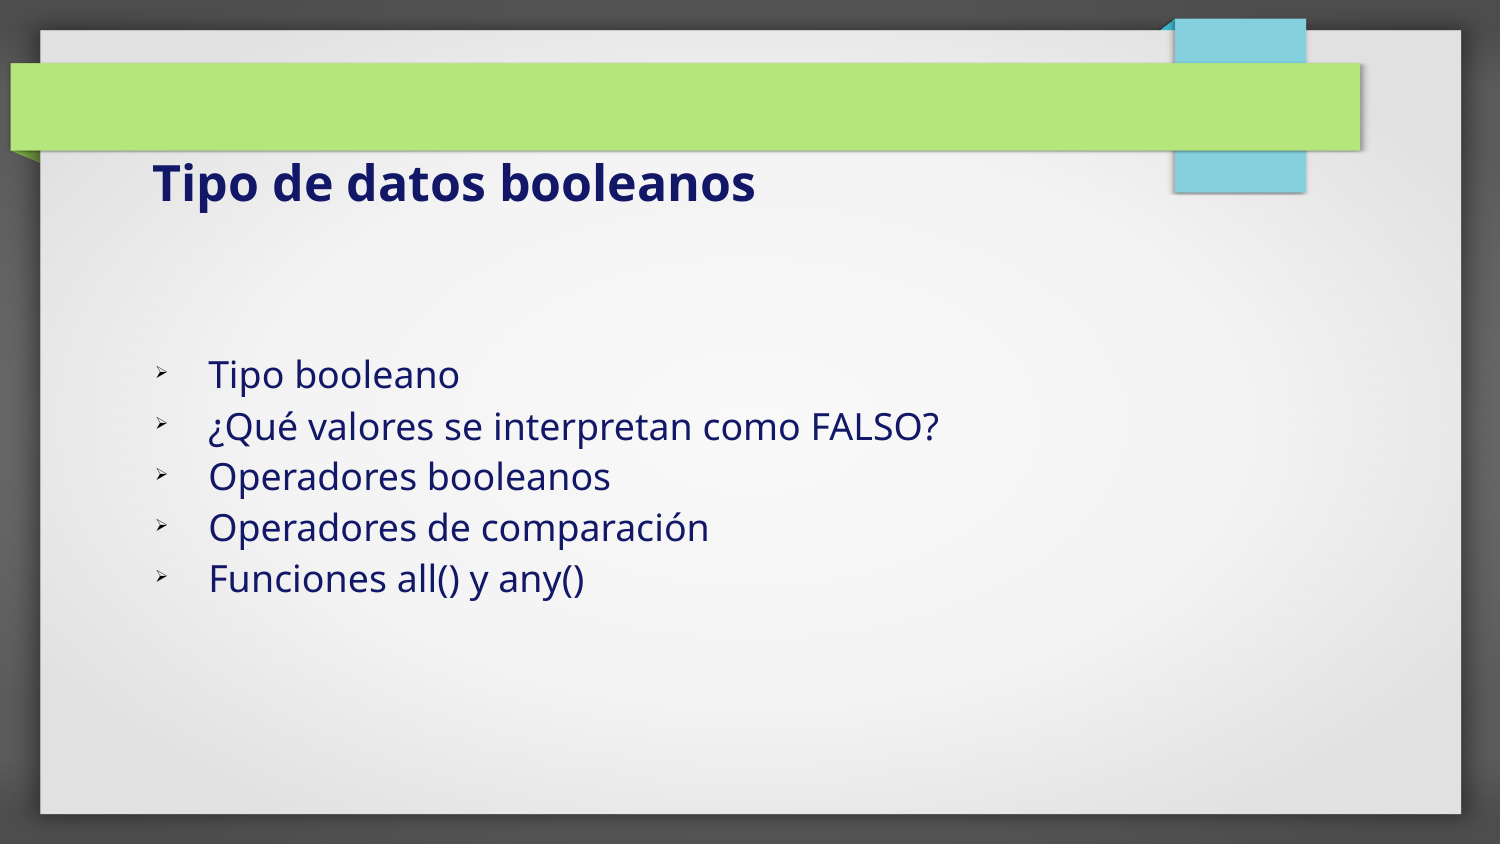

# Tipo de datos booleanos
Tipo booleano
¿Qué valores se interpretan como FALSO?
Operadores booleanos
Operadores de comparación
Funciones all() y any()